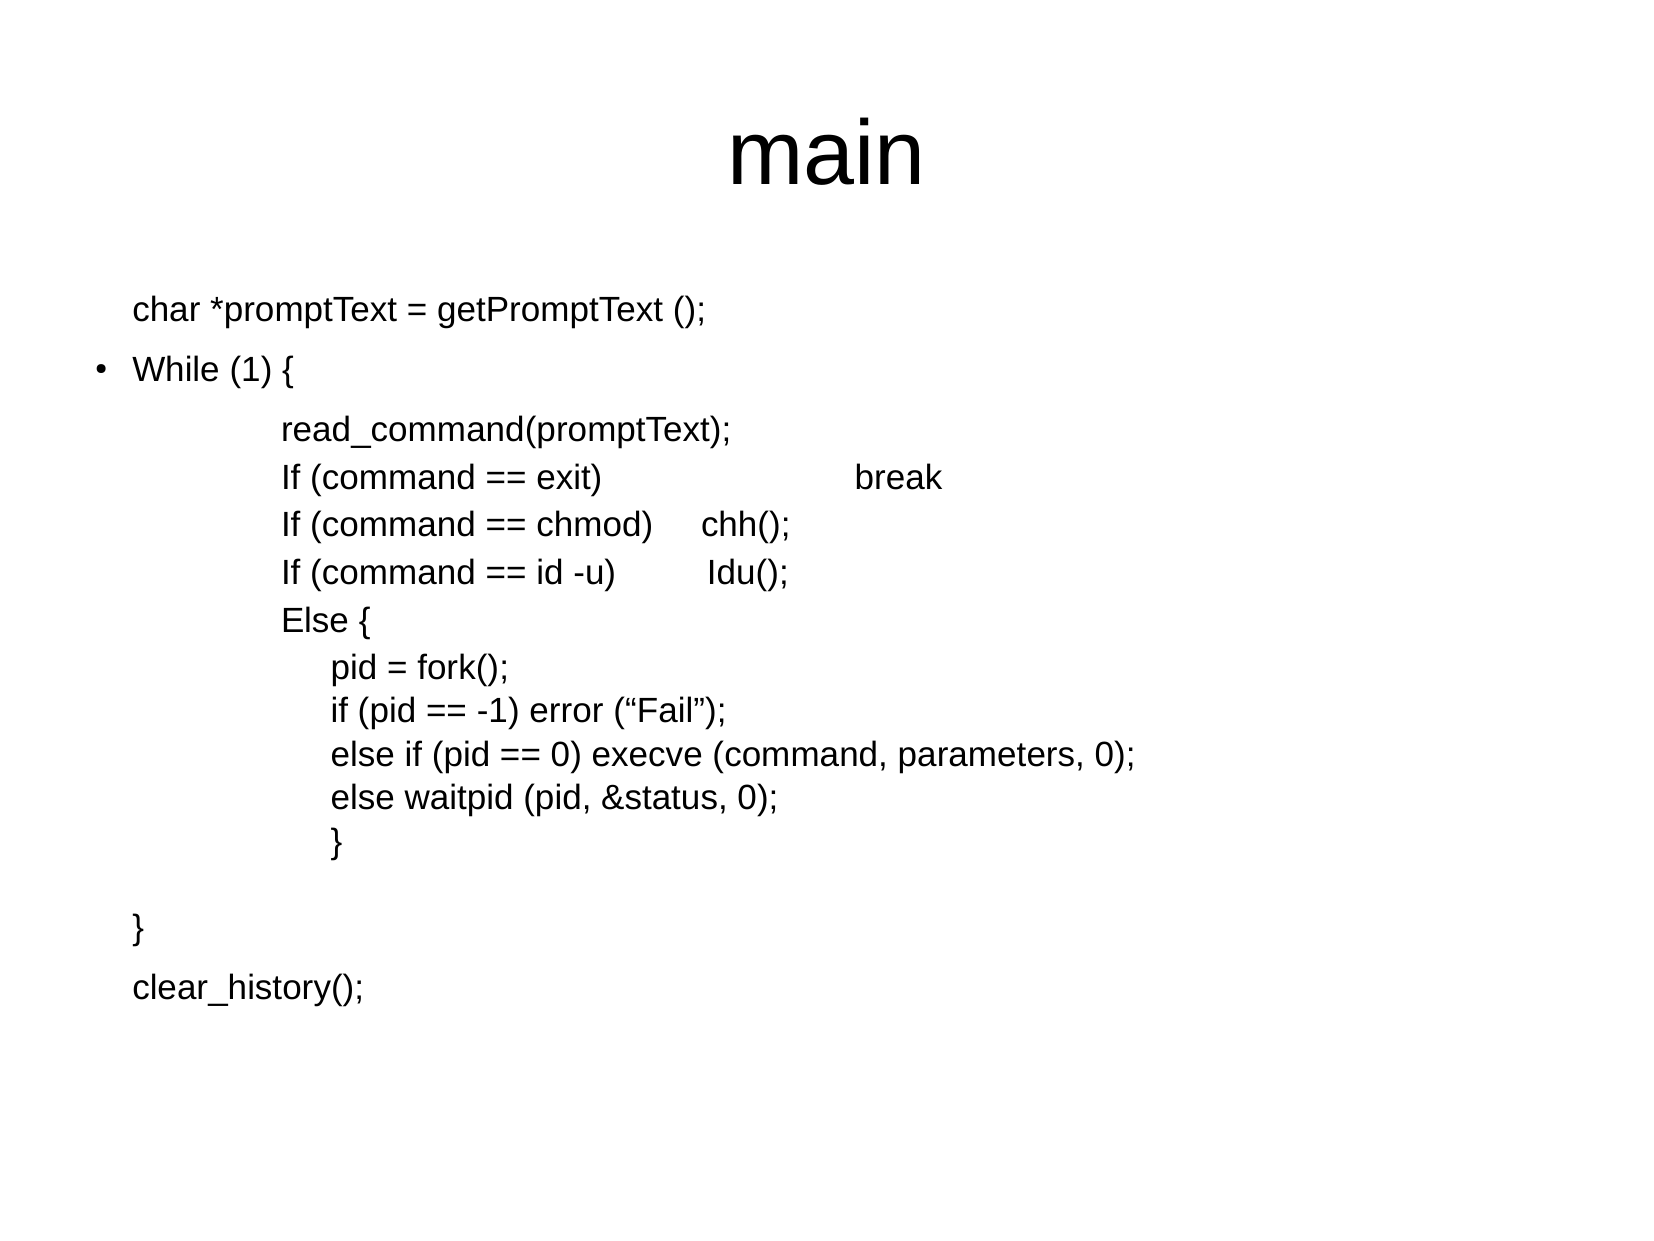

# main
char *promptText = getPromptText ();
While (1) {
read_command(promptText);
If (command == exit) 				 break
If (command == chmod) 	chh();
If (command == id -u) 	 Idu();
Else {
pid = fork();
if (pid == -1) error (“Fail”);
else if (pid == 0) execve (command, parameters, 0);
else waitpid (pid, &status, 0);
}
}
clear_history();